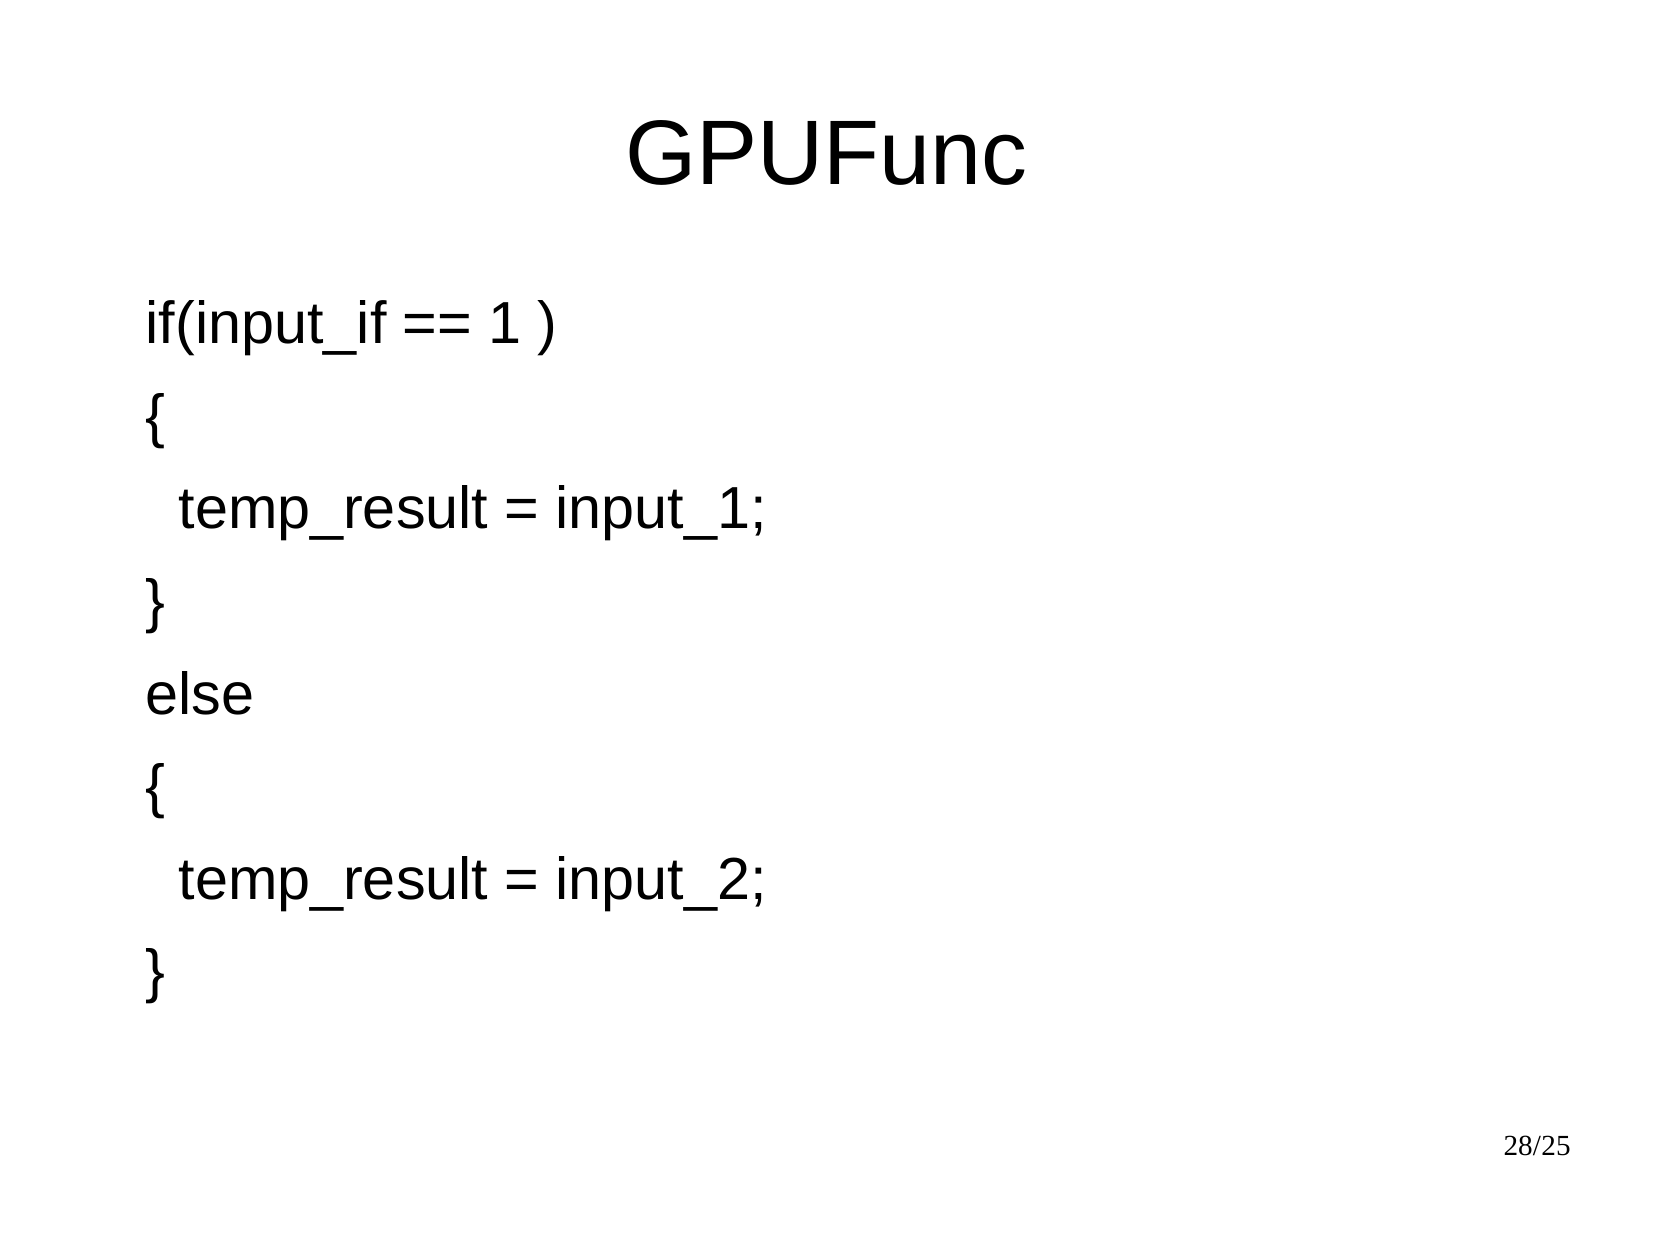

# GPUFunc
if(input_if == 1 )
{
 temp_result = input_1;
}
else
{
 temp_result = input_2;
}
25